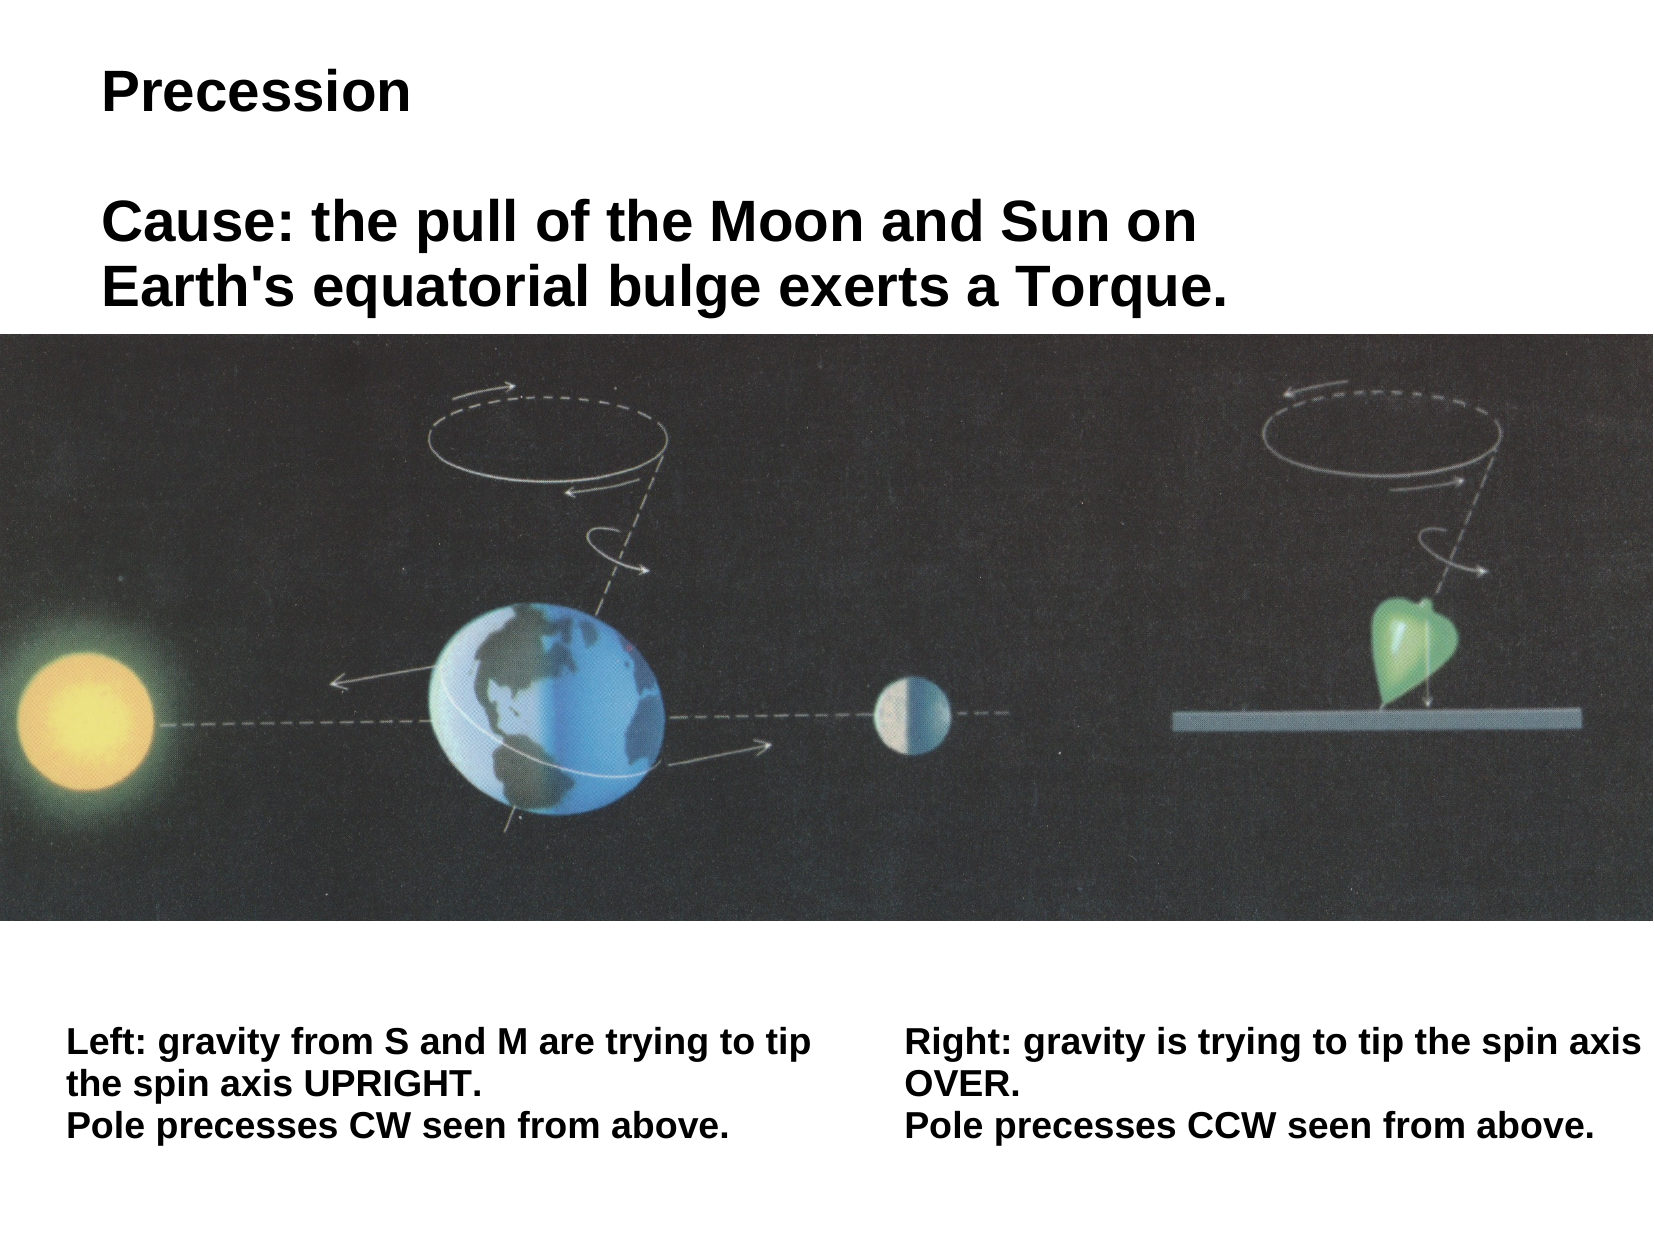

Precession
Cause: the pull of the Moon and Sun on Earth's equatorial bulge exerts a Torque.
Left: gravity from S and M are trying to tip
the spin axis UPRIGHT.
Pole precesses CW seen from above.
Right: gravity is trying to tip the spin axis
OVER.
Pole precesses CCW seen from above.